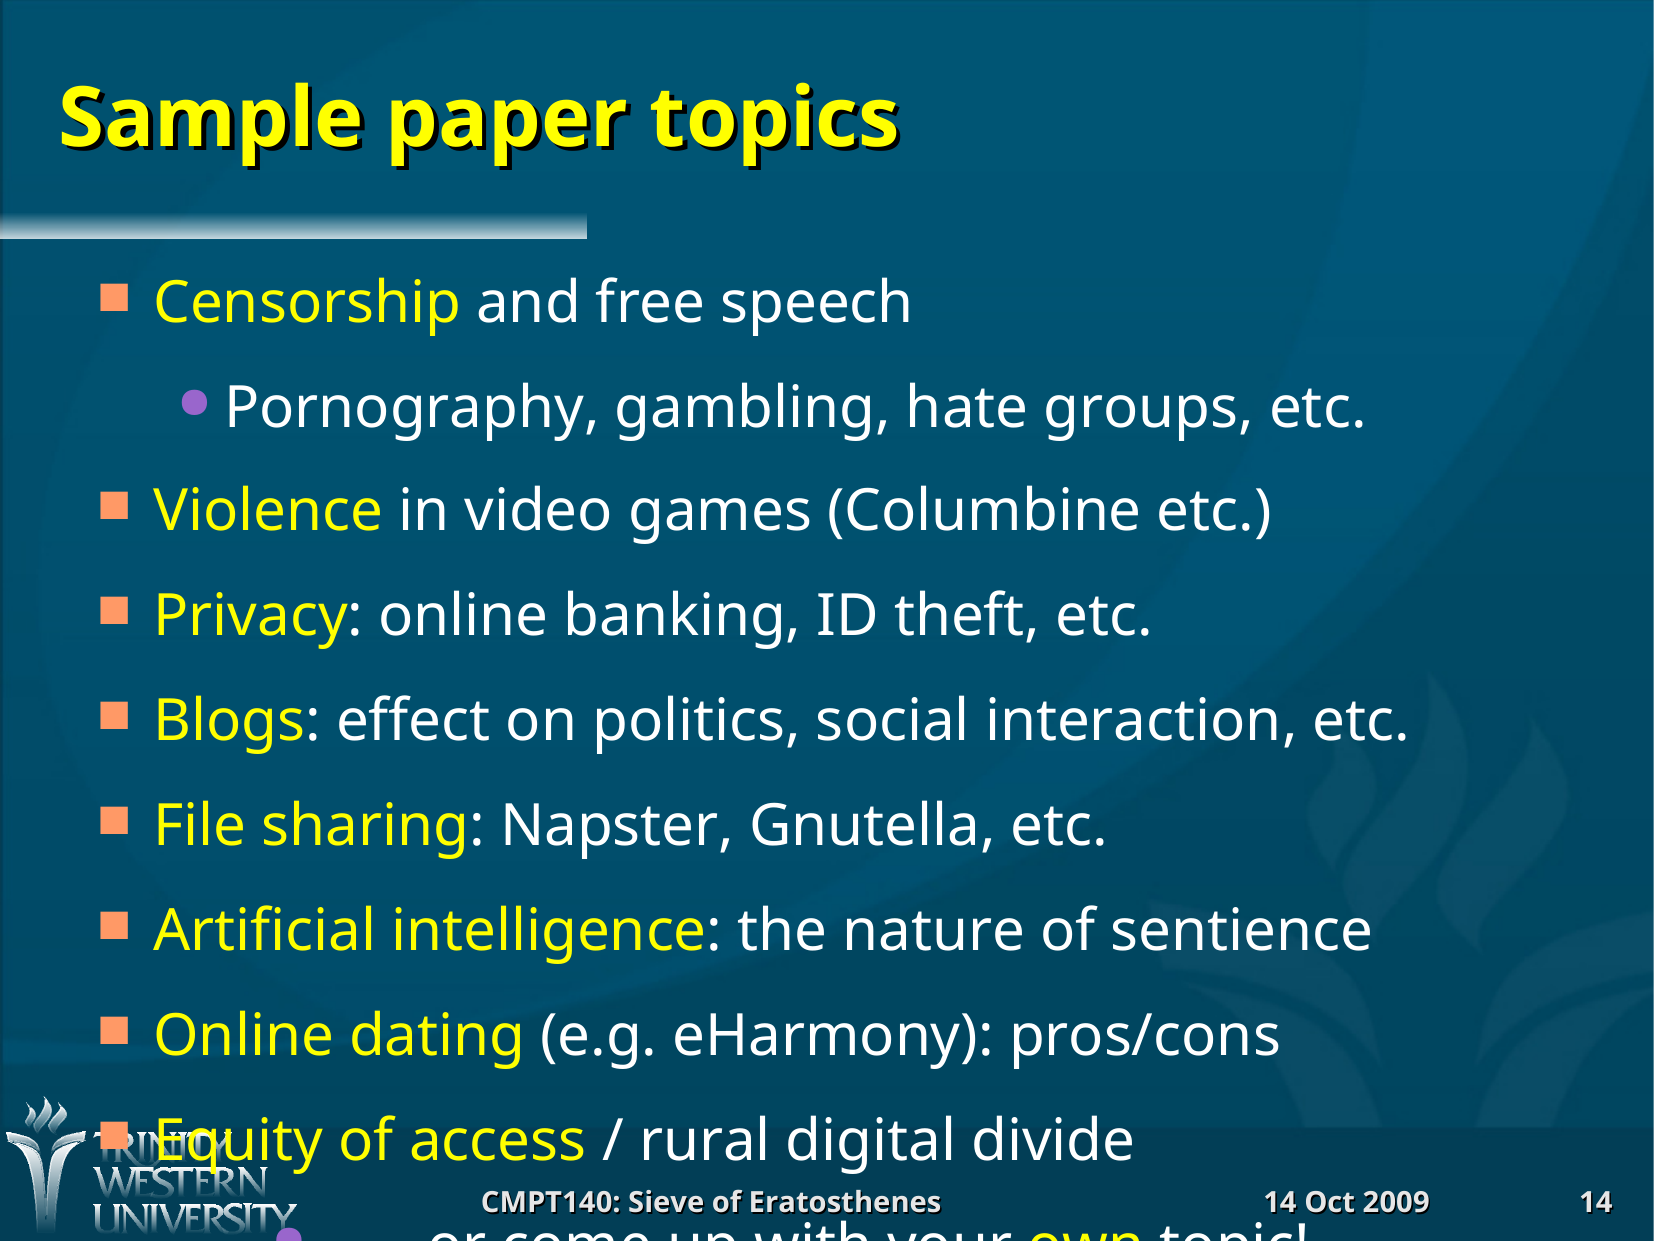

# Sample paper topics
Censorship and free speech
Pornography, gambling, hate groups, etc.
Violence in video games (Columbine etc.)
Privacy: online banking, ID theft, etc.
Blogs: effect on politics, social interaction, etc.
File sharing: Napster, Gnutella, etc.
Artificial intelligence: the nature of sentience
Online dating (e.g. eHarmony): pros/cons
Equity of access / rural digital divide
...... or come up with your own topic!
CMPT140: Sieve of Eratosthenes
14 Oct 2009
14